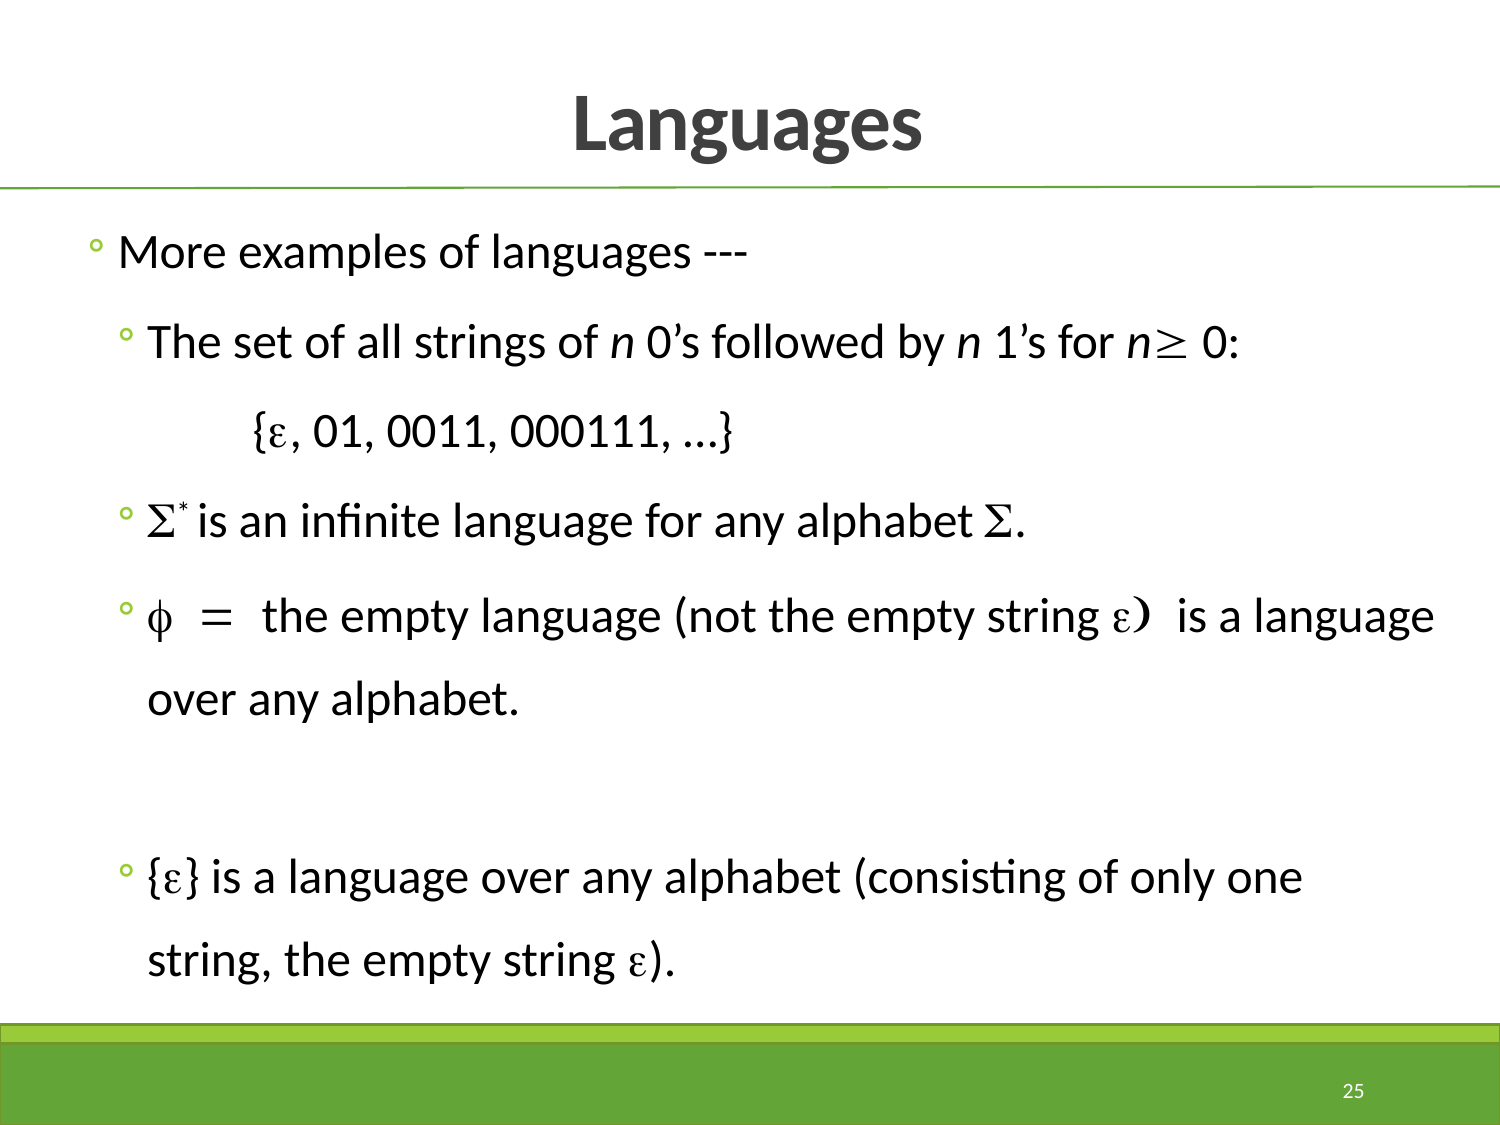

# Languages
More examples of languages ---
The set of all strings of n 0’s followed by n 1’s for n 0:
 {e, 01, 0011, 000111, …}
S* is an infinite language for any alphabet S.
 = the empty language (not the empty string e) is a language over any alphabet.
{e} is a language over any alphabet (consisting of only one string, the empty string e).
25